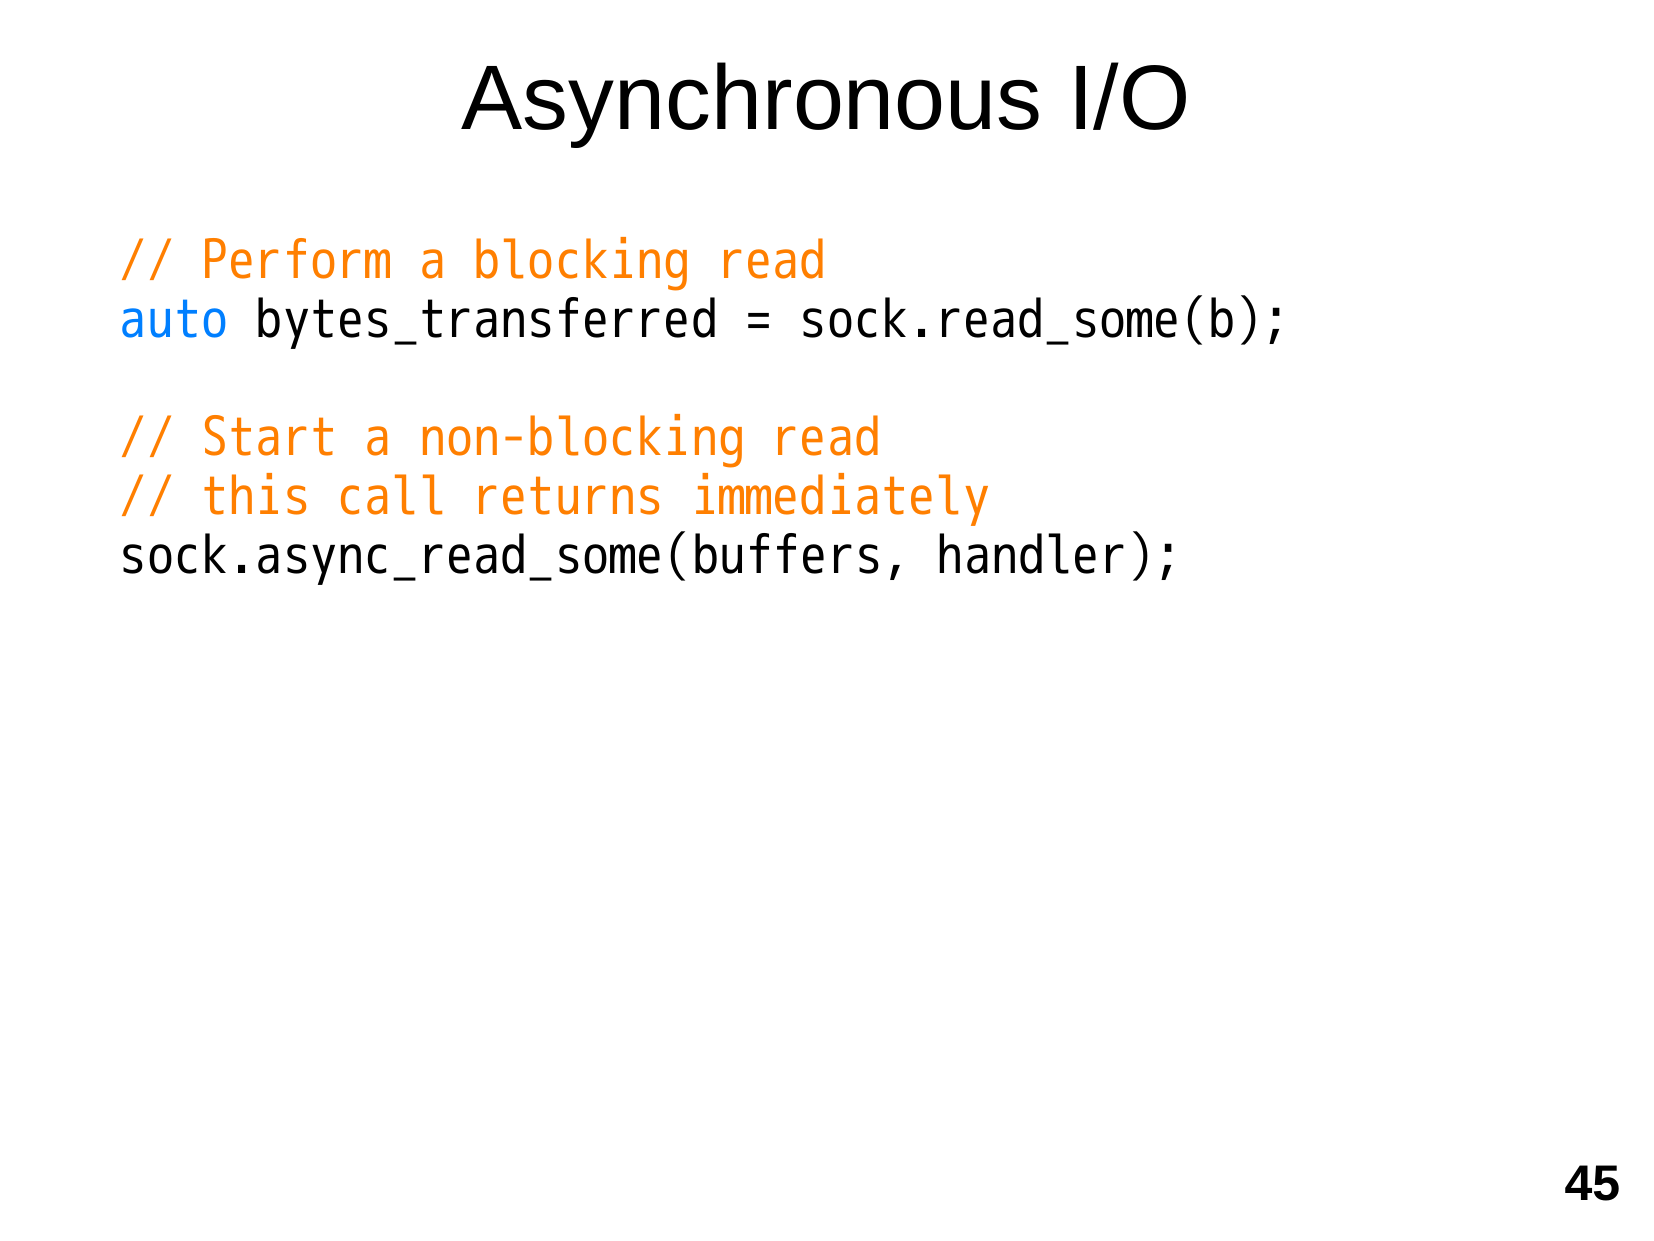

# Asynchronous I/O
// Perform a blocking read
auto bytes_transferred = sock.read_some(b);
// Start a non-blocking read
// this call returns immediately
sock.async_read_some(buffers, handler);
45